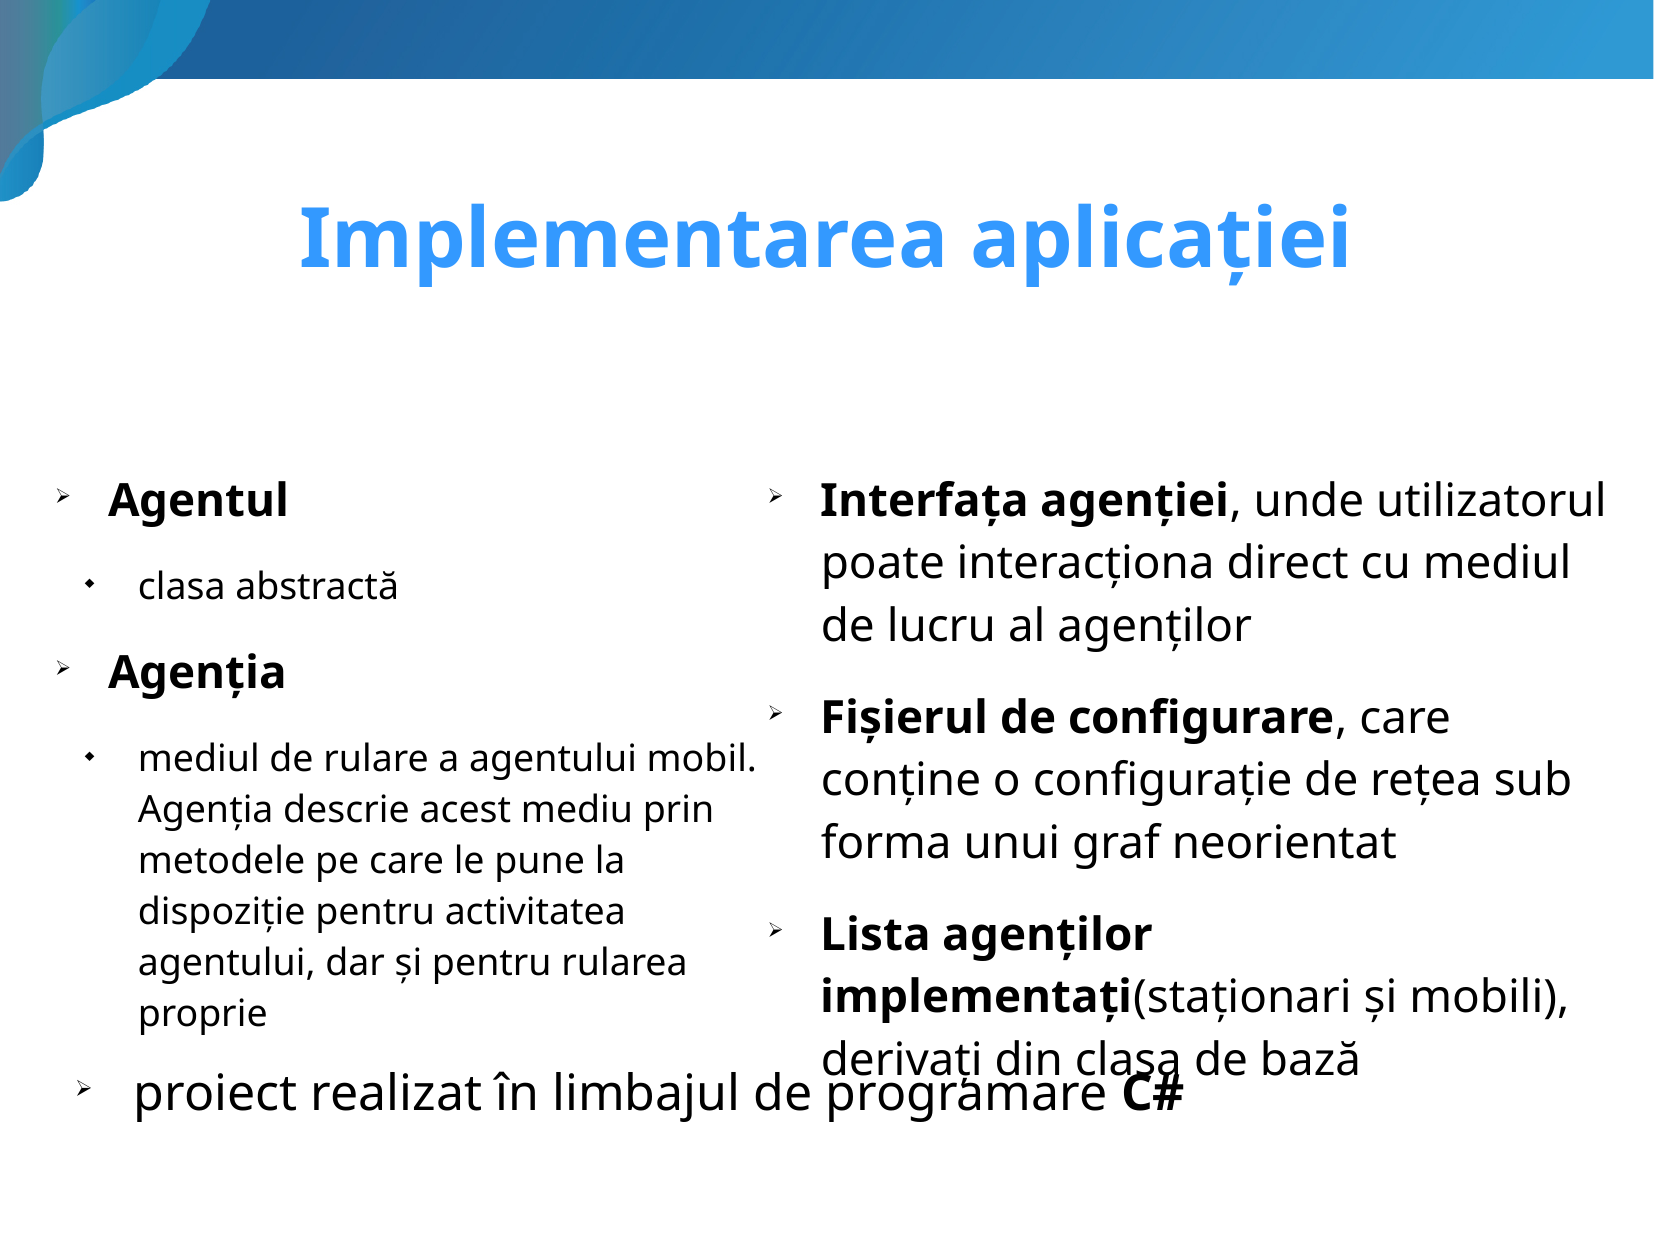

# Implementarea aplicației
Agentul
clasa abstractă
Agenția
mediul de rulare a agentului mobil. Agenția descrie acest mediu prin metodele pe care le pune la dispoziție pentru activitatea agentului, dar și pentru rularea proprie
Interfața agenției, unde utilizatorul poate interacționa direct cu mediul de lucru al agenților
Fișierul de configurare, care conține o configurație de rețea sub forma unui graf neorientat
Lista agenților implementați(staționari și mobili), derivați din clasa de bază
proiect realizat în limbajul de programare C#